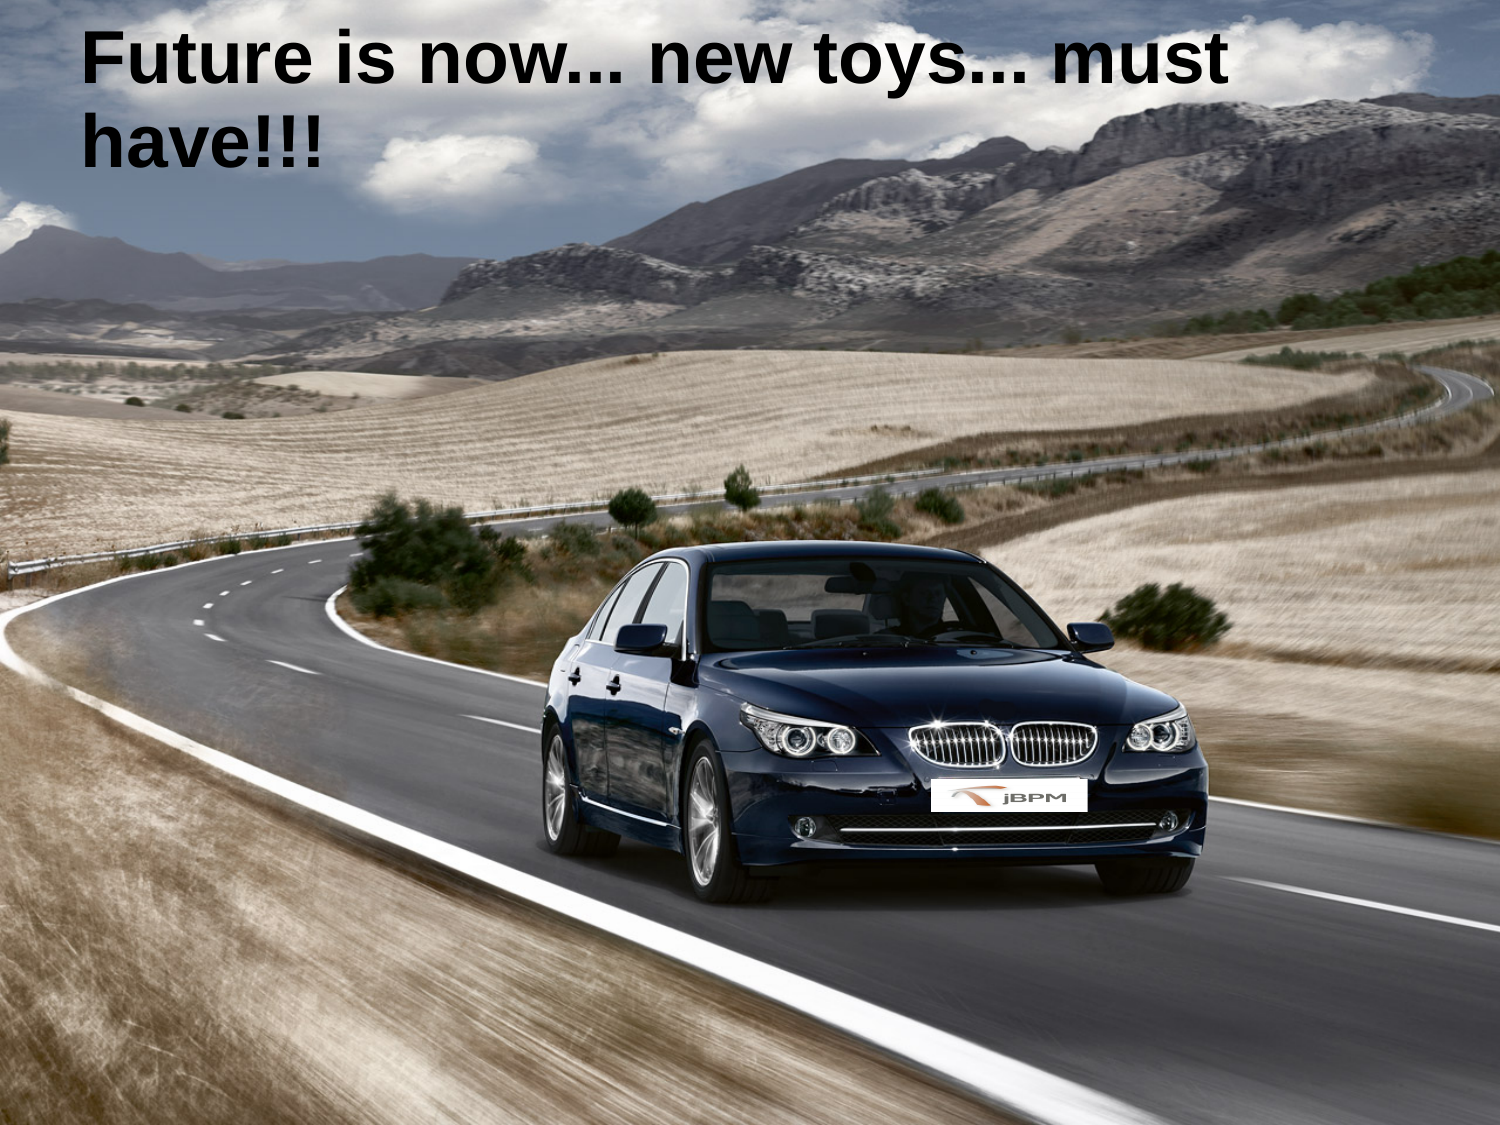

# Future is now... new toys... must have!!!